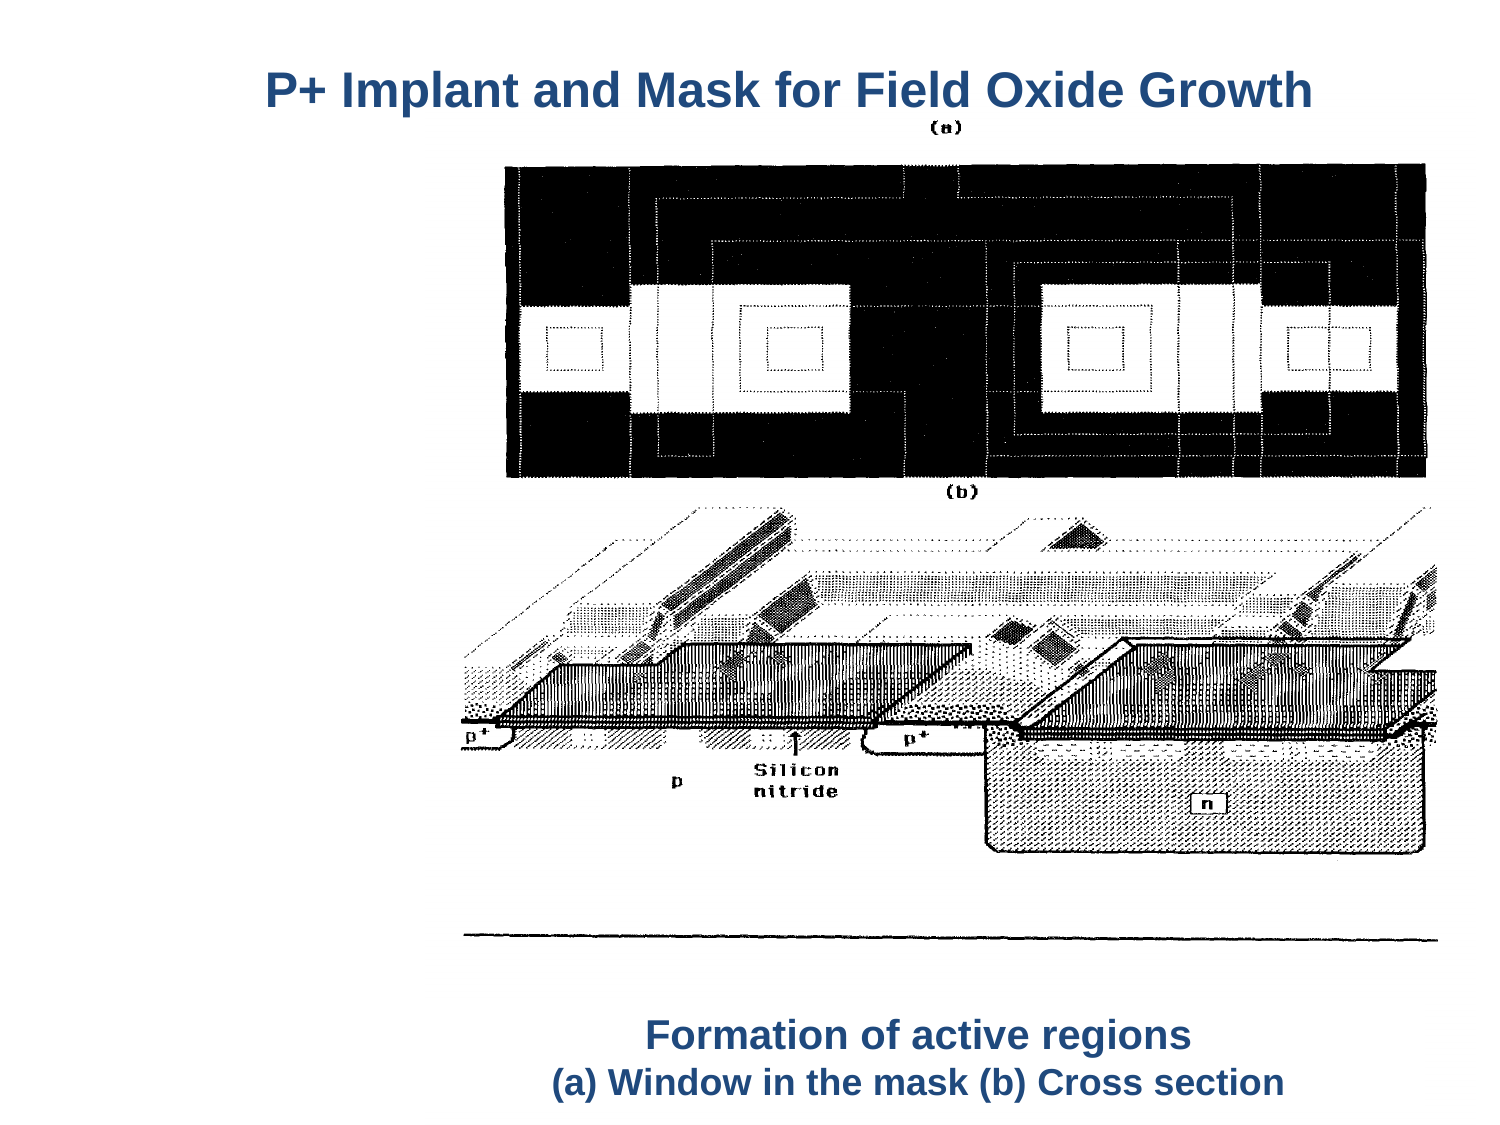

P+ Implant and Mask for Field Oxide Growth
Formation of active regions
(a) Window in the mask (b) Cross section